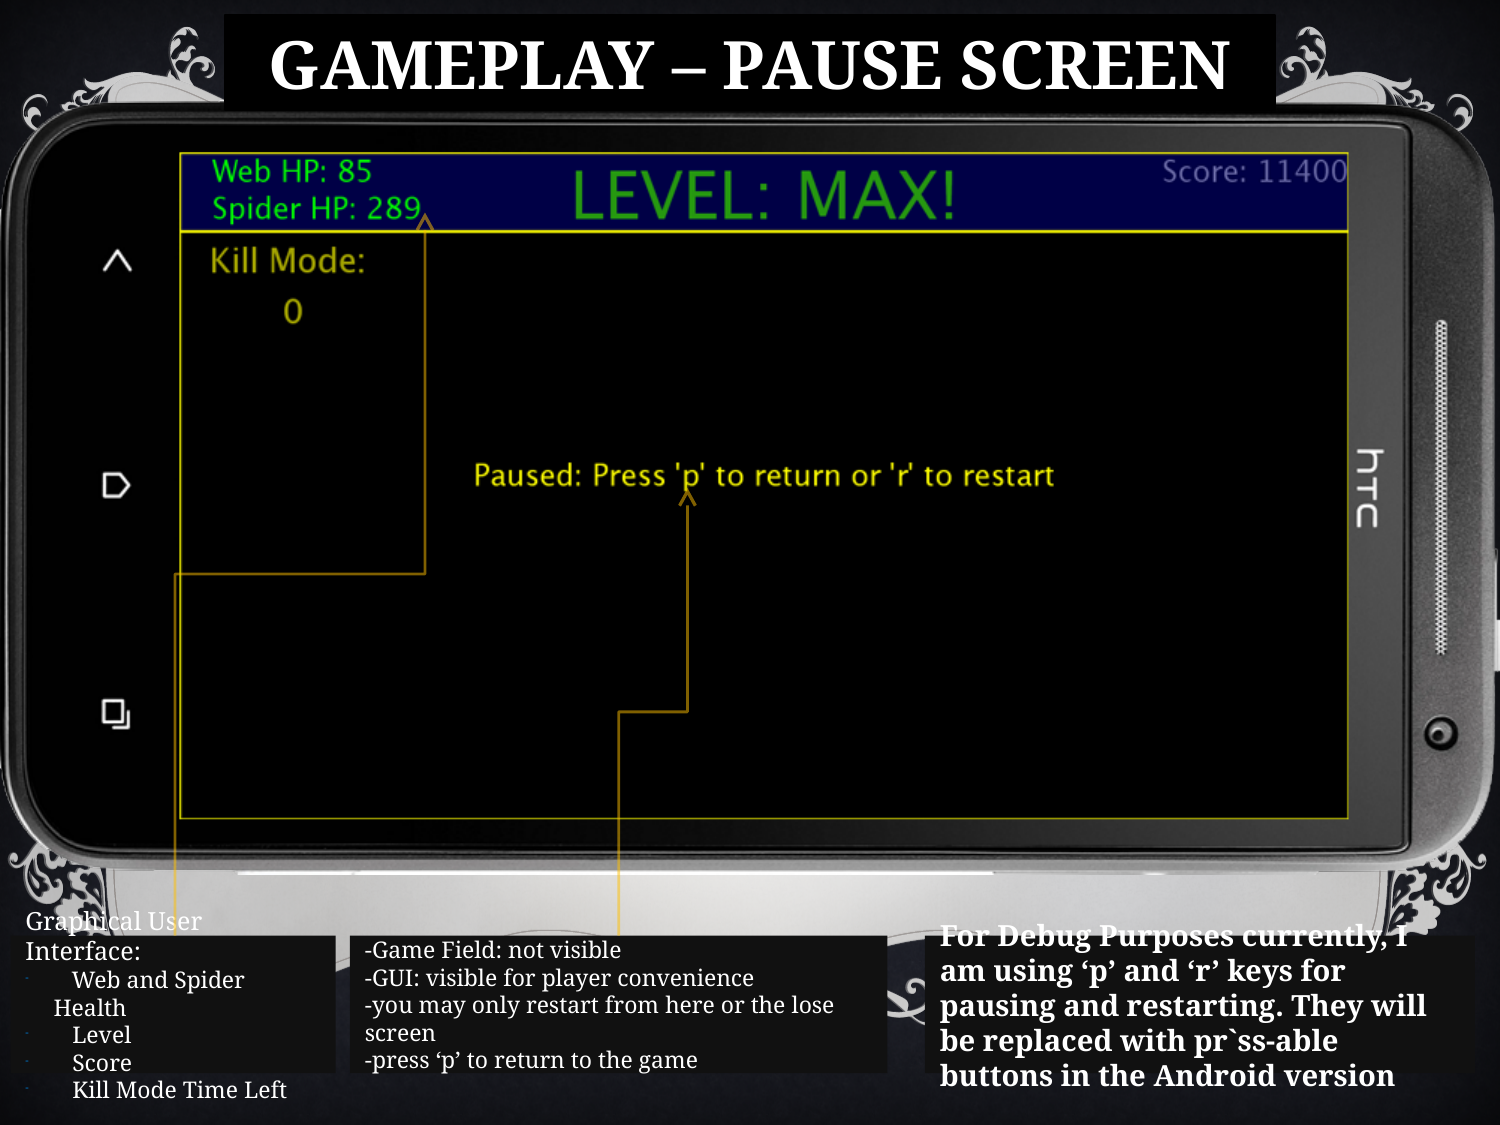

GAMEPLAY – PAUSE SCREEN
Graphical User Interface:
 Web and Spider Health
Level
Score
Kill Mode Time Left
-Game Field: not visible
-GUI: visible for player convenience
-you may only restart from here or the lose screen
-press ‘p’ to return to the game
For Debug Purposes currently, I am using ‘p’ and ‘r’ keys for pausing and restarting. They will be replaced with pr`ss-able buttons in the Android version